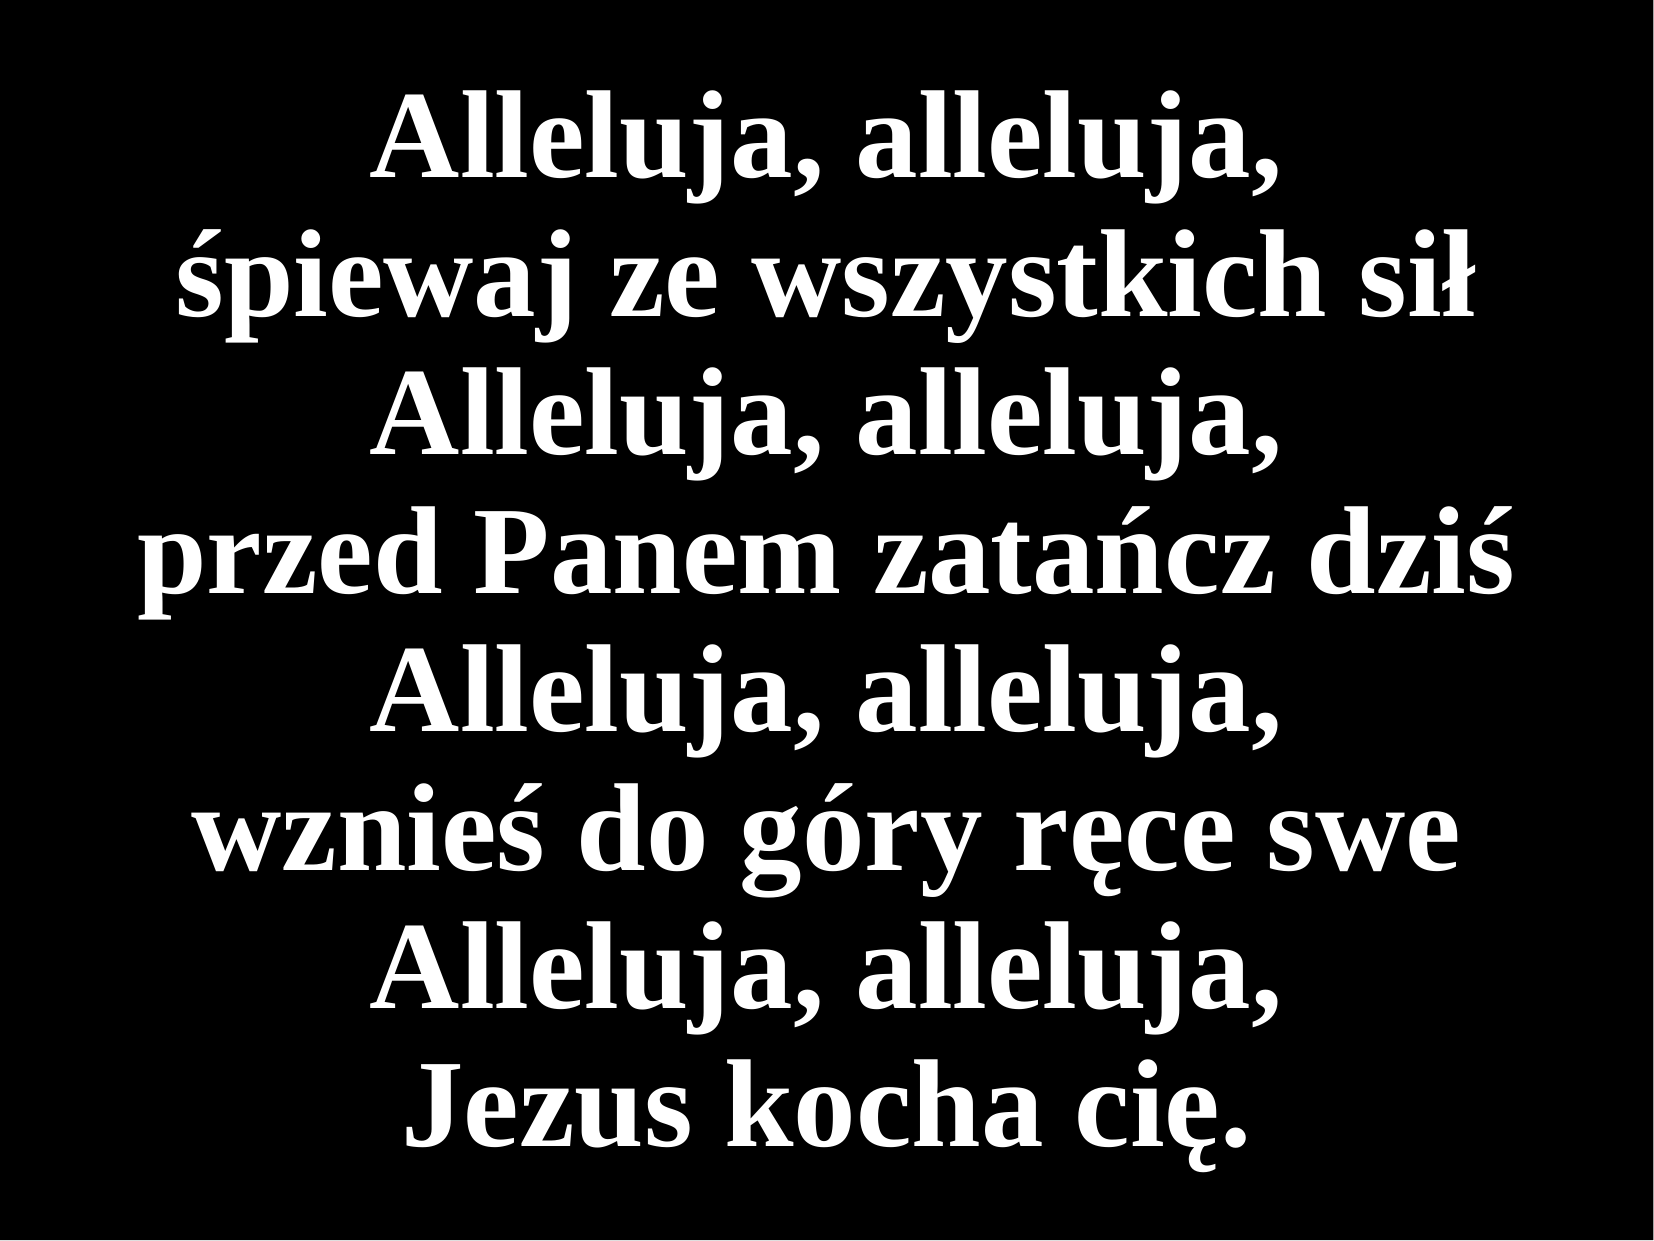

# Alleluja, alleluja, śpiewaj ze wszystkich sił Alleluja, alleluja, przed Panem zatańcz dziś Alleluja, alleluja, wznieś do góry ręce swe Alleluja, alleluja, Jezus kocha cię.